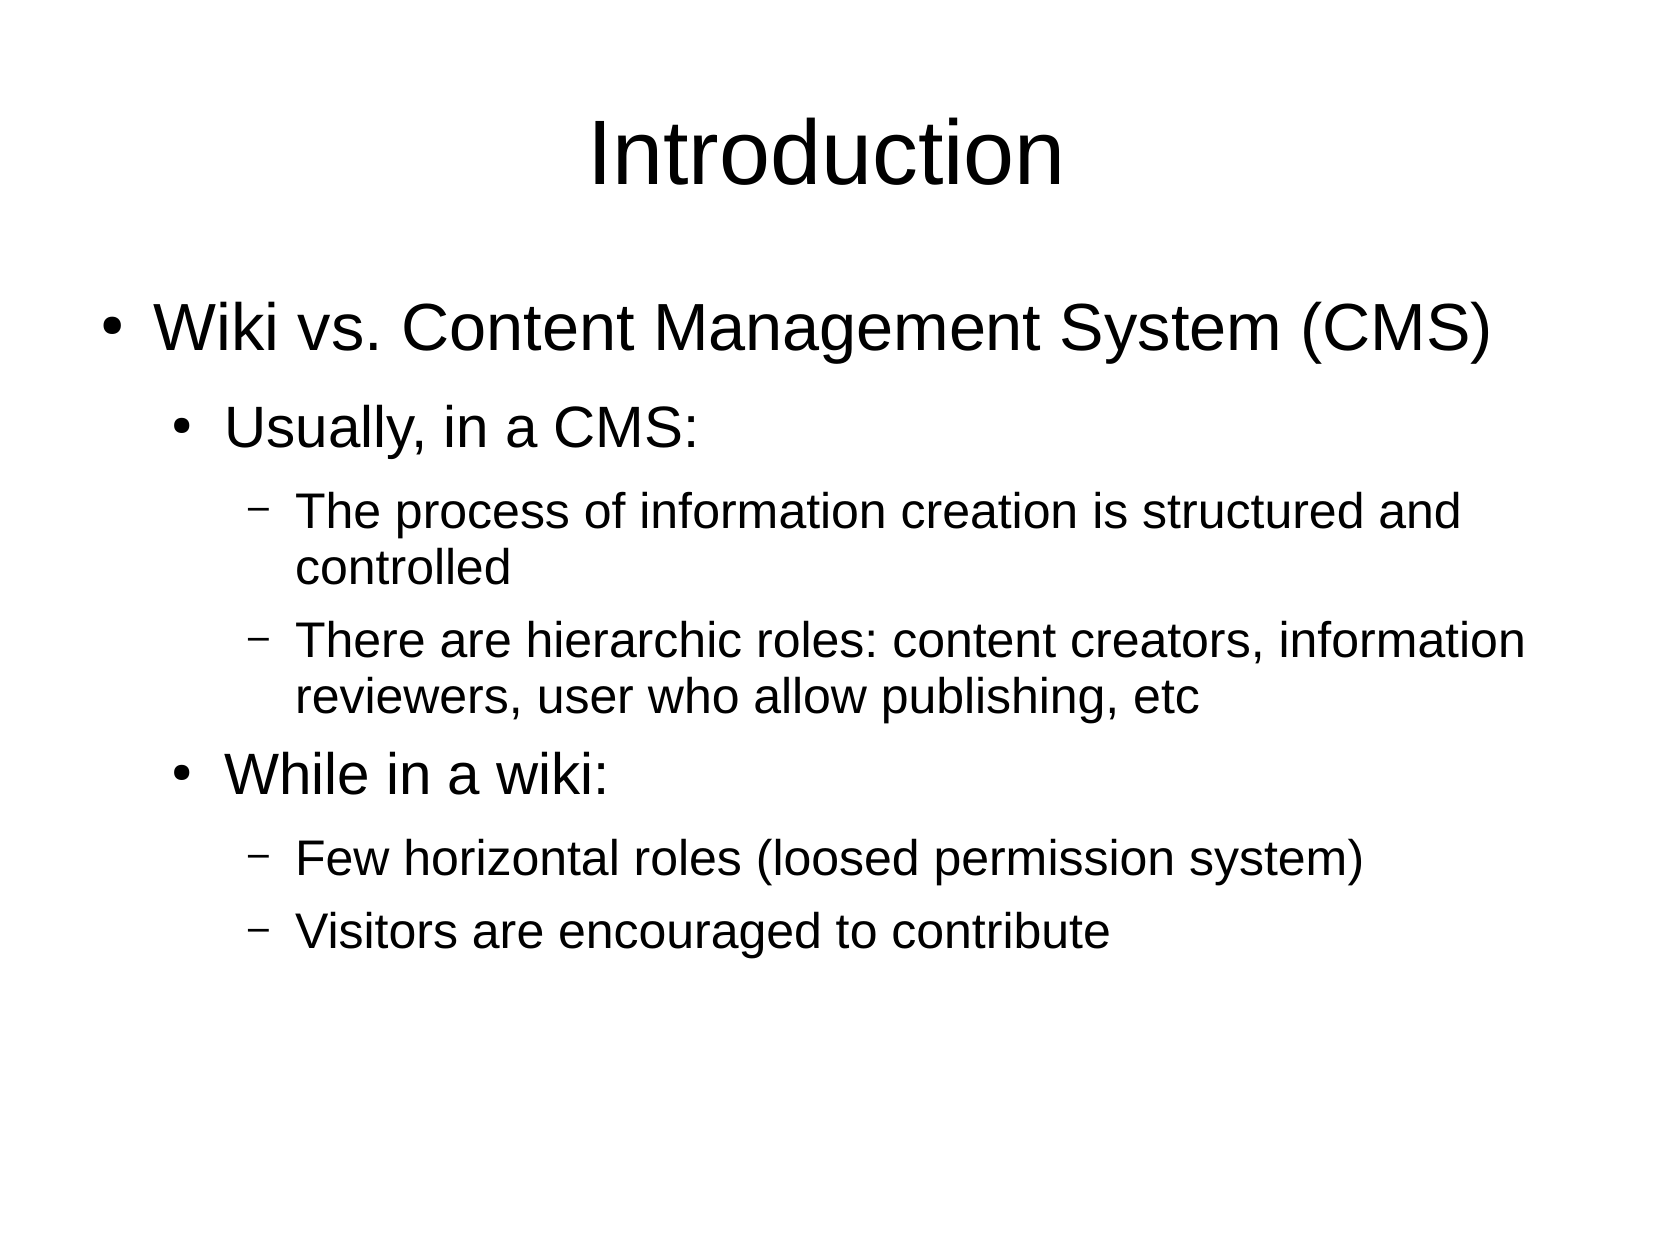

# Introduction
Wiki vs. Content Management System (CMS)
Usually, in a CMS:
The process of information creation is structured and controlled
There are hierarchic roles: content creators, information reviewers, user who allow publishing, etc
While in a wiki:
Few horizontal roles (loosed permission system)
Visitors are encouraged to contribute